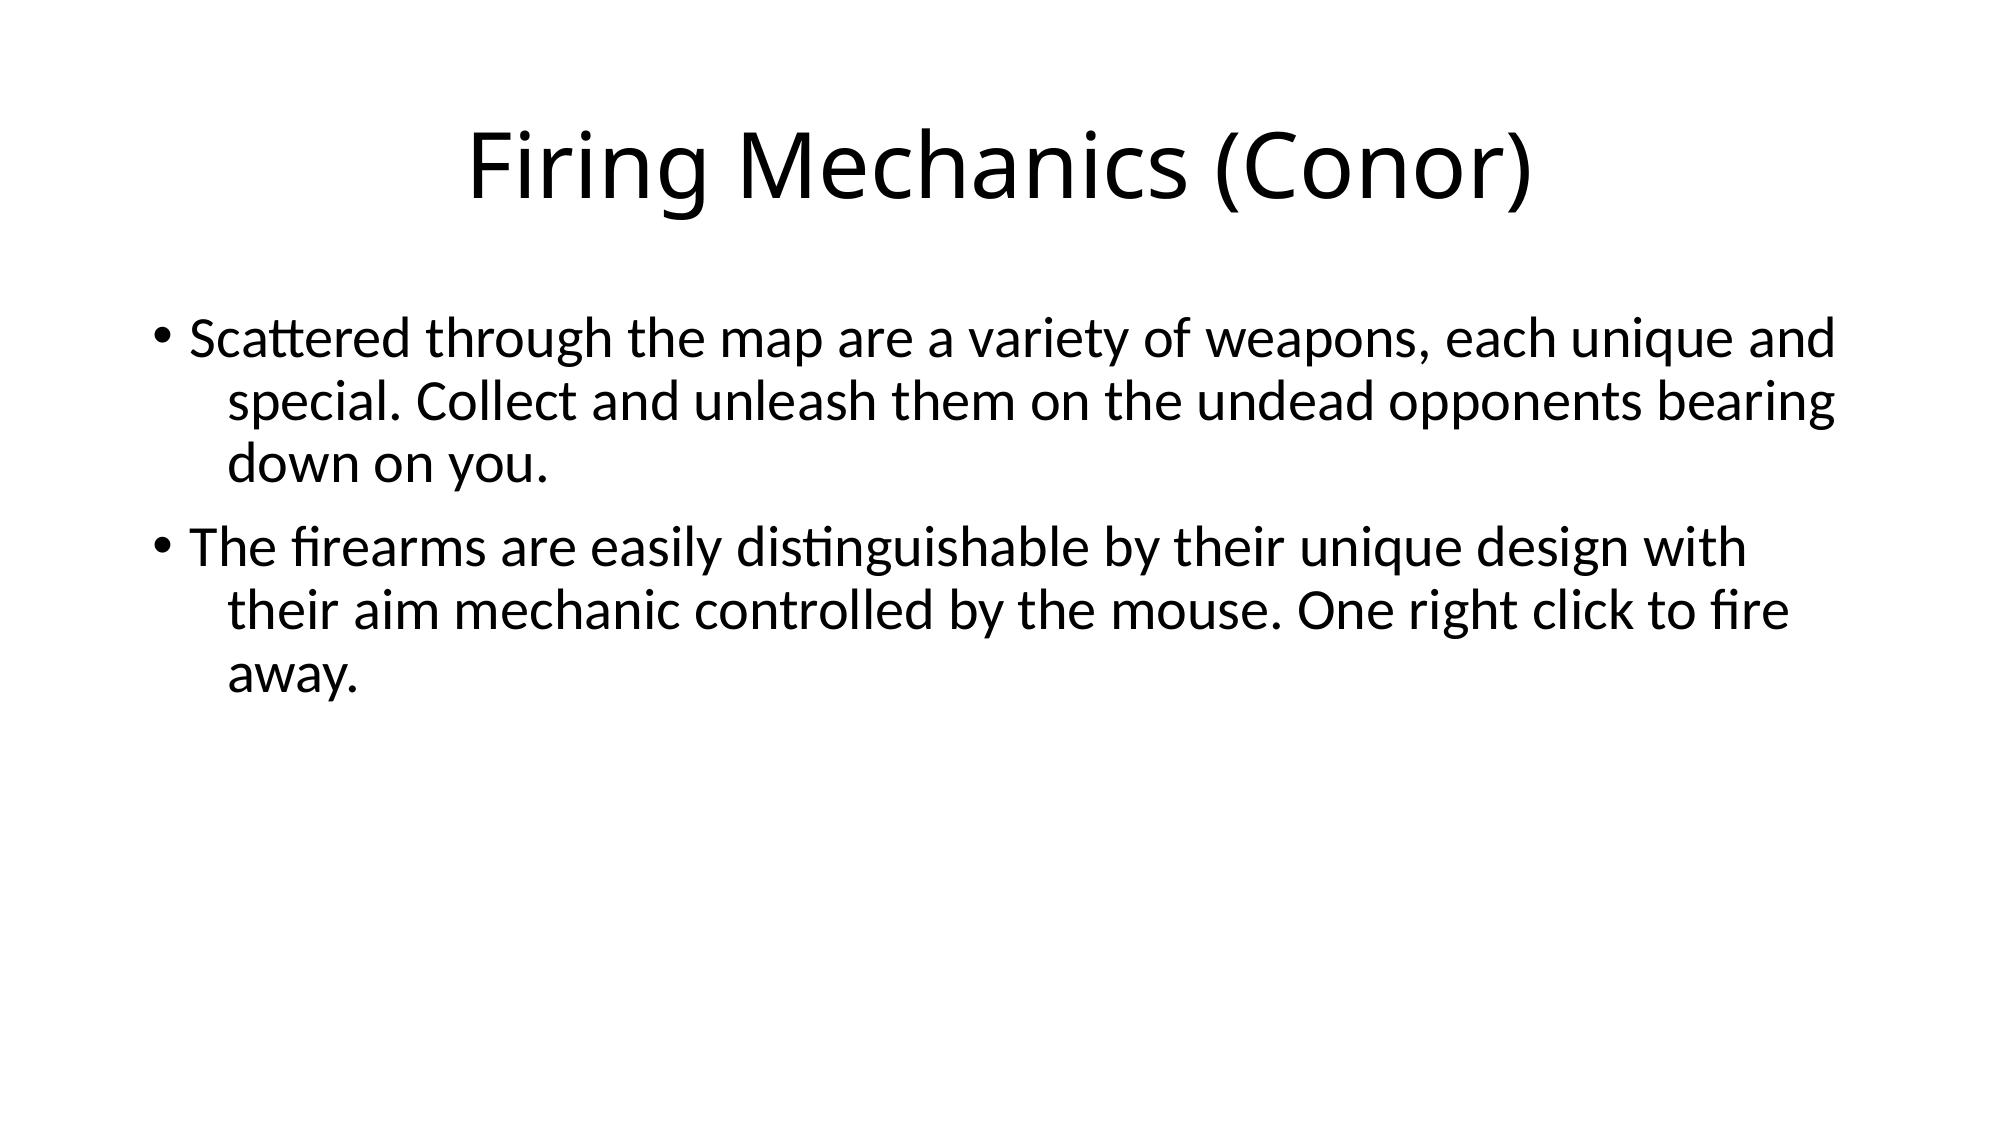

# Firing Mechanics (Conor)
Scattered through the map are a variety of weapons, each unique and special. Collect and unleash them on the undead opponents bearing down on you.
The firearms are easily distinguishable by their unique design with their aim mechanic controlled by the mouse. One right click to fire away.